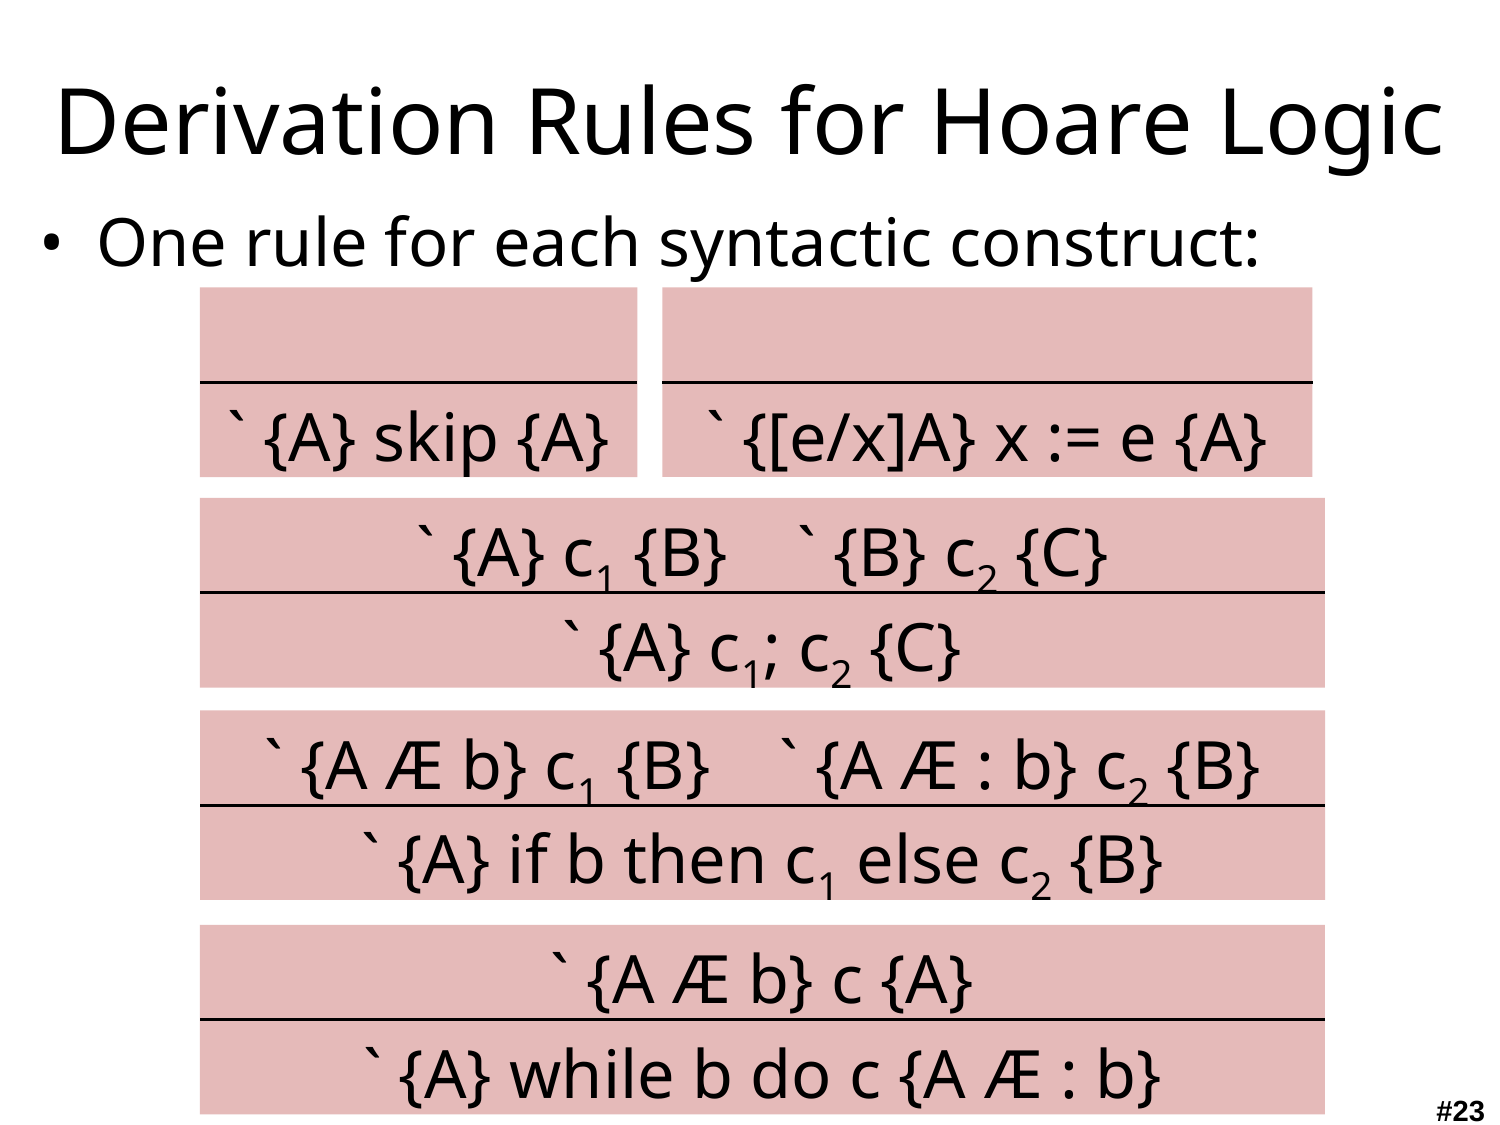

# Derivation Rules for Hoare Logic
One rule for each syntactic construct:
` {A} skip {A}
` {[e/x]A} x := e {A}
` {A} c1 {B} ` {B} c2 {C}
` {A} c1; c2 {C}
` {A Æ b} c1 {B} ` {A Æ : b} c2 {B}
` {A} if b then c1 else c2 {B}
` {A Æ b} c {A}
` {A} while b do c {A Æ : b}
23